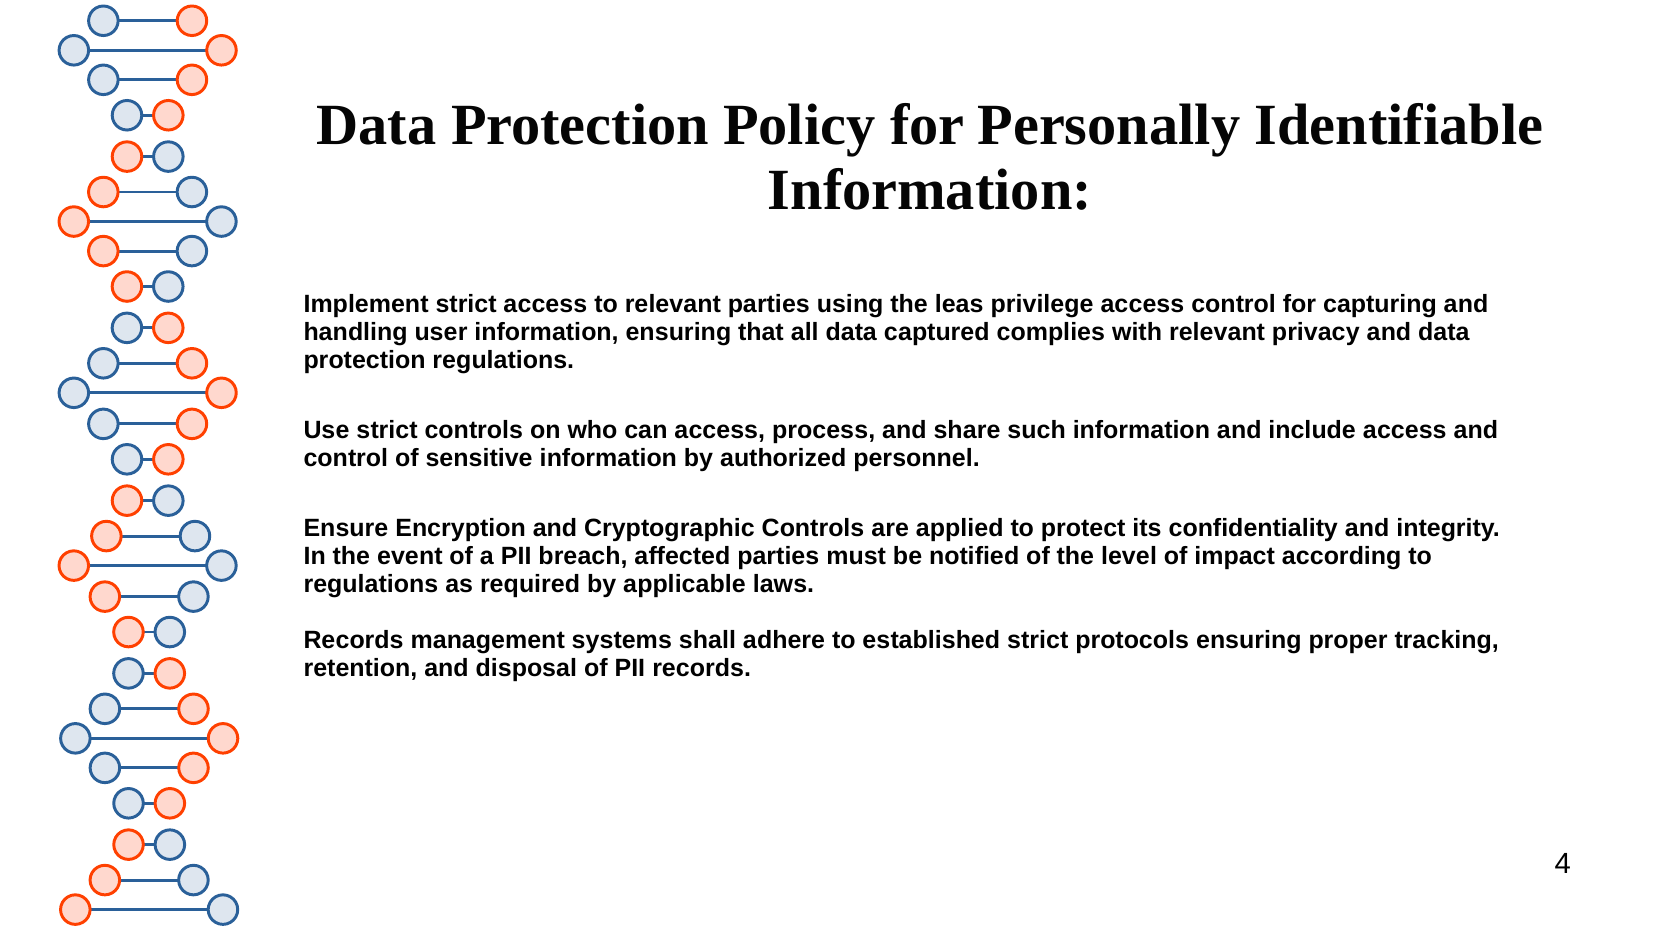

# Data Protection Policy for Personally Identifiable Information:
Implement strict access to relevant parties using the leas privilege access control for capturing and handling user information, ensuring that all data captured complies with relevant privacy and data protection regulations.
Use strict controls on who can access, process, and share such information and include access and control of sensitive information by authorized personnel.
Ensure Encryption and Cryptographic Controls are applied to protect its confidentiality and integrity.
In the event of a PII breach, affected parties must be notified of the level of impact according to regulations as required by applicable laws.
Records management systems shall adhere to established strict protocols ensuring proper tracking, retention, and disposal of PII records.
4